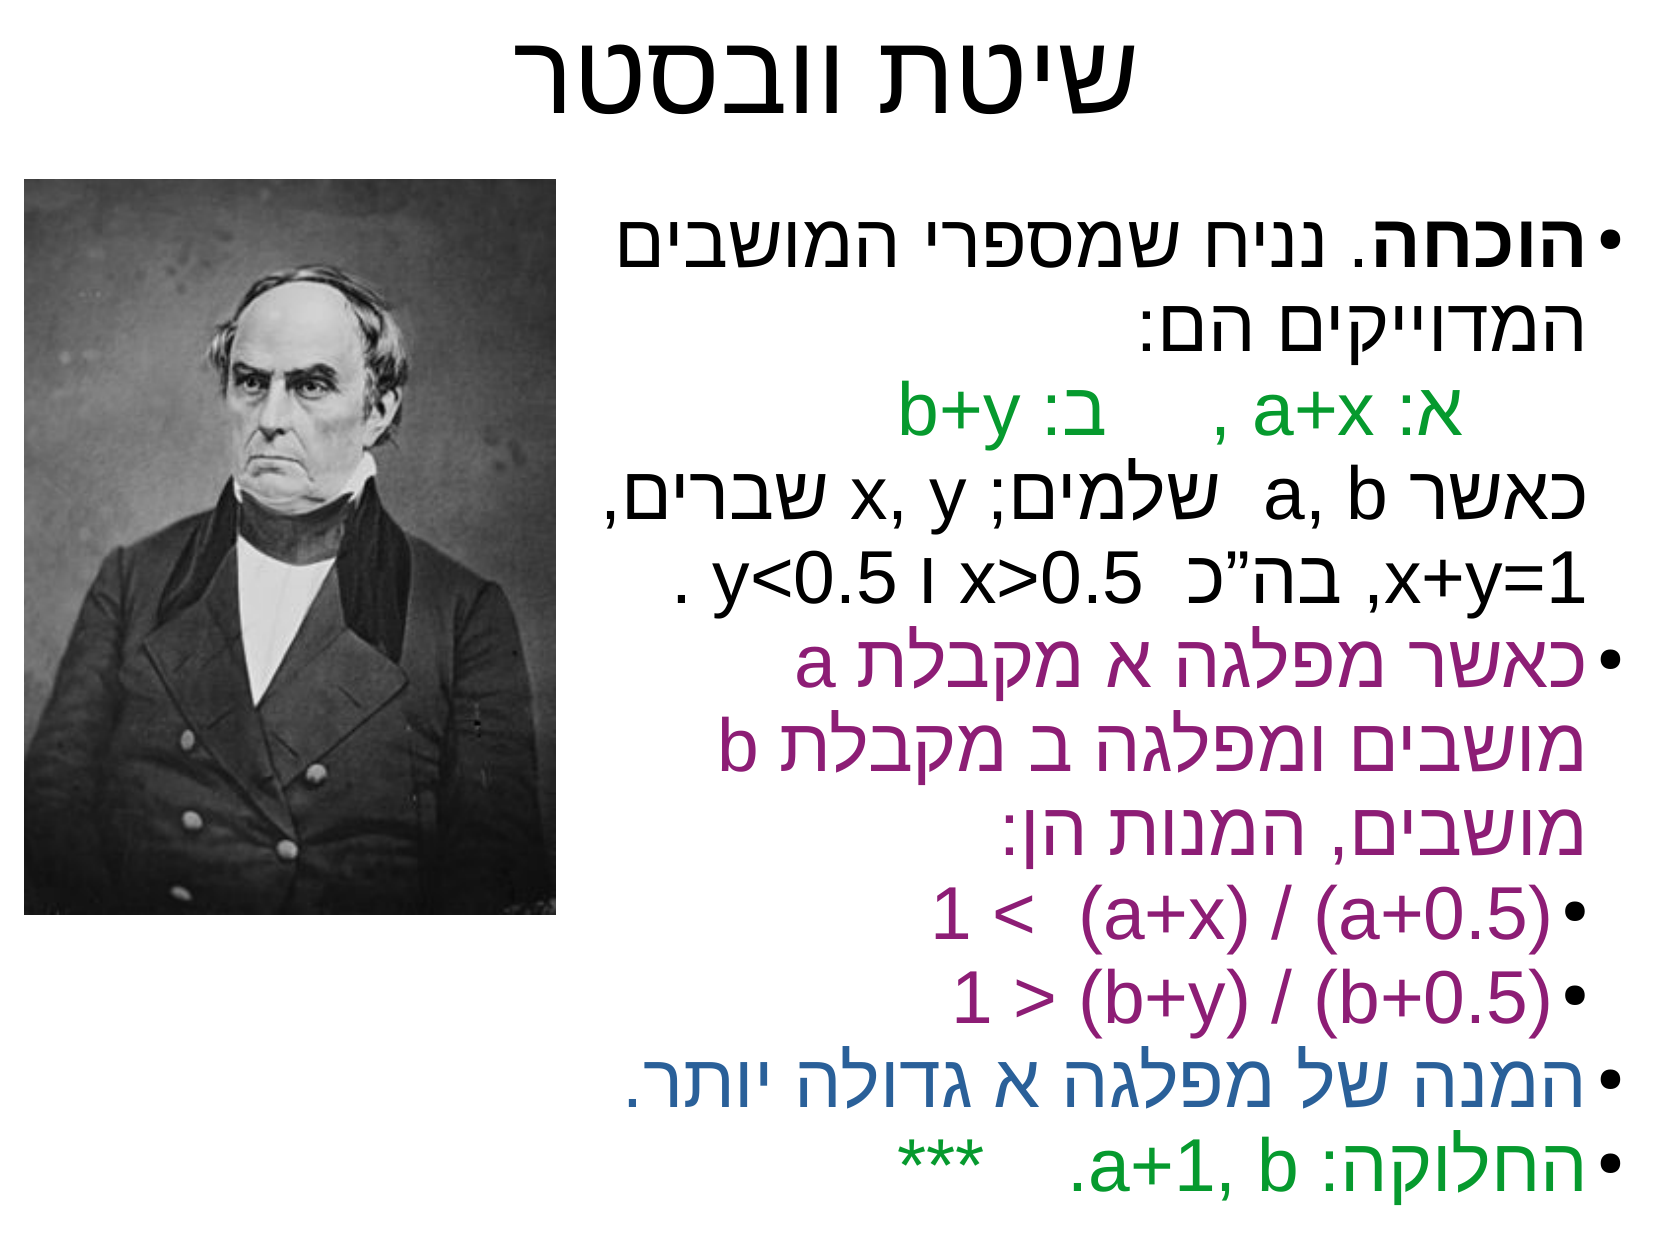

# שיטת וובסטר
הוכחה. נניח שמספרי המושבים המדוייקים הם:
 א: a+x , ב: b+y
כאשר a, b שלמים; x, y שברים, x+y=1, בה”כ x>0.5 ו y<0.5 .
כאשר מפלגה א מקבלת a מושבים ומפלגה ב מקבלת b מושבים, המנות הן:
(a+0.5) / (a+x) > 1
(b+0.5) / (b+y) < 1
המנה של מפלגה א גדולה יותר.
החלוקה: a+1, b. ***